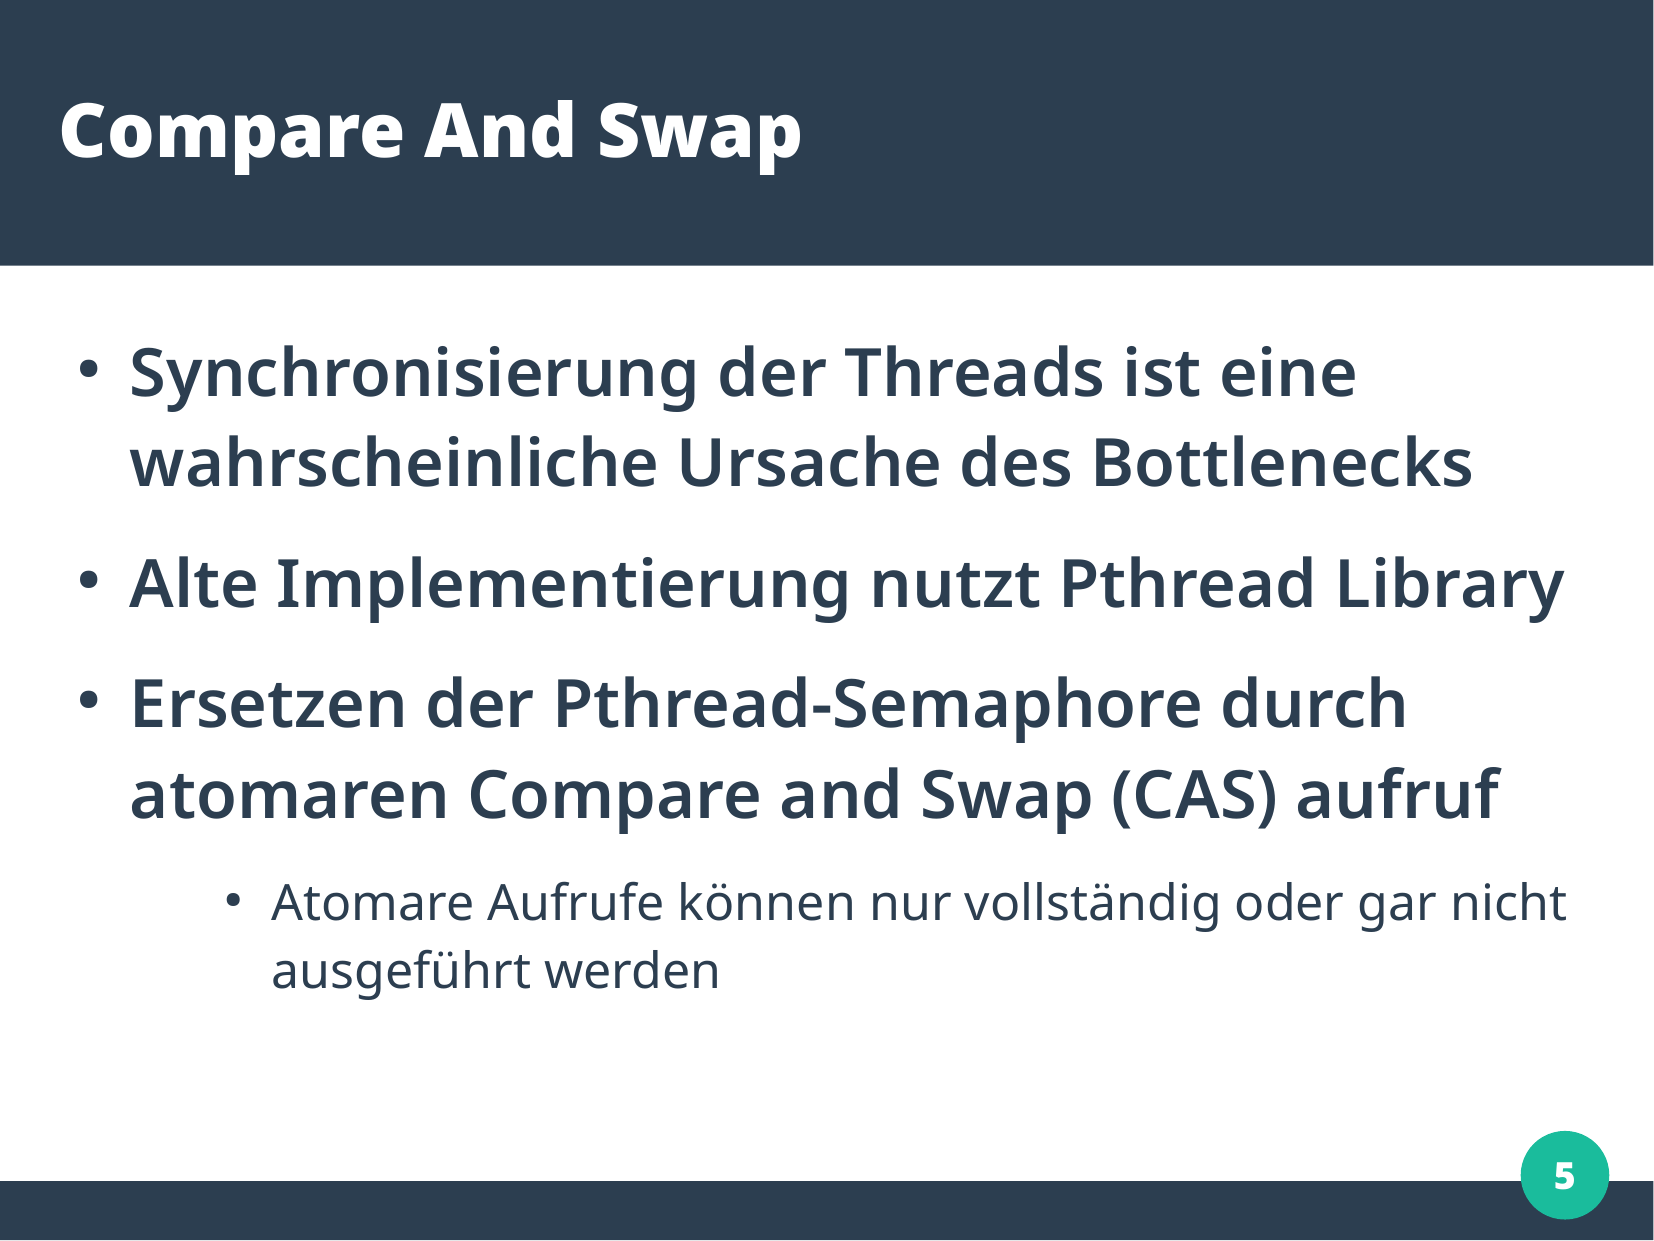

# Compare And Swap
Synchronisierung der Threads ist eine wahrscheinliche Ursache des Bottlenecks
Alte Implementierung nutzt Pthread Library
Ersetzen der Pthread-Semaphore durch atomaren Compare and Swap (CAS) aufruf
Atomare Aufrufe können nur vollständig oder gar nicht ausgeführt werden
5